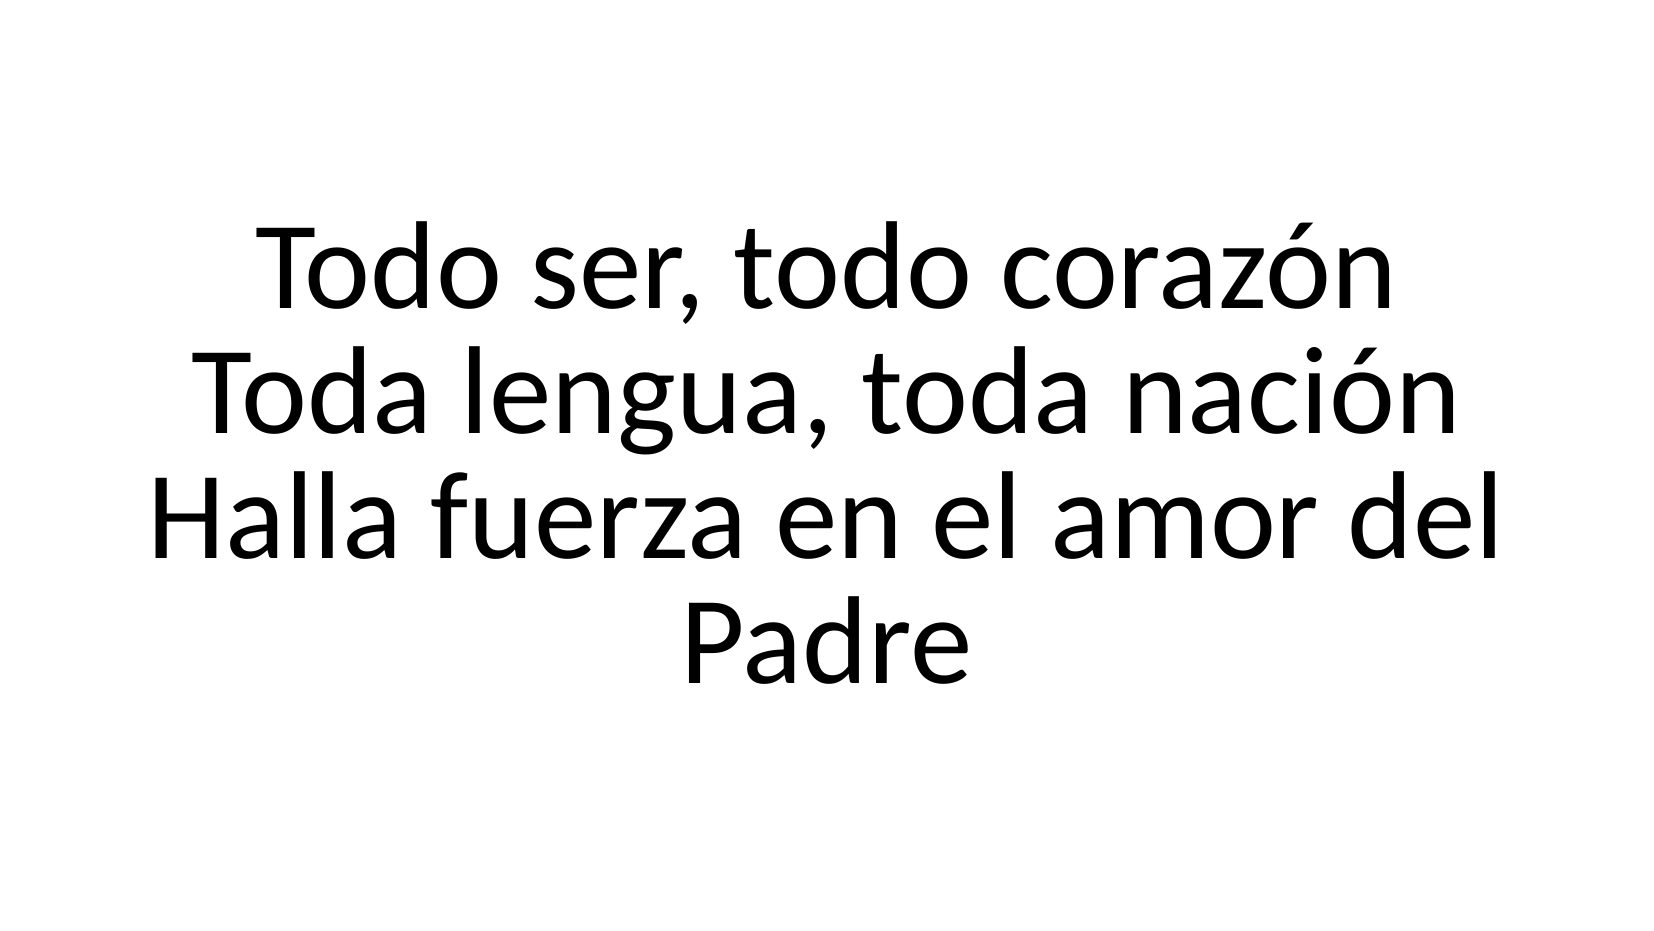

# Todo ser, todo corazón Toda lengua, toda nación Halla fuerza en el amor del Padre